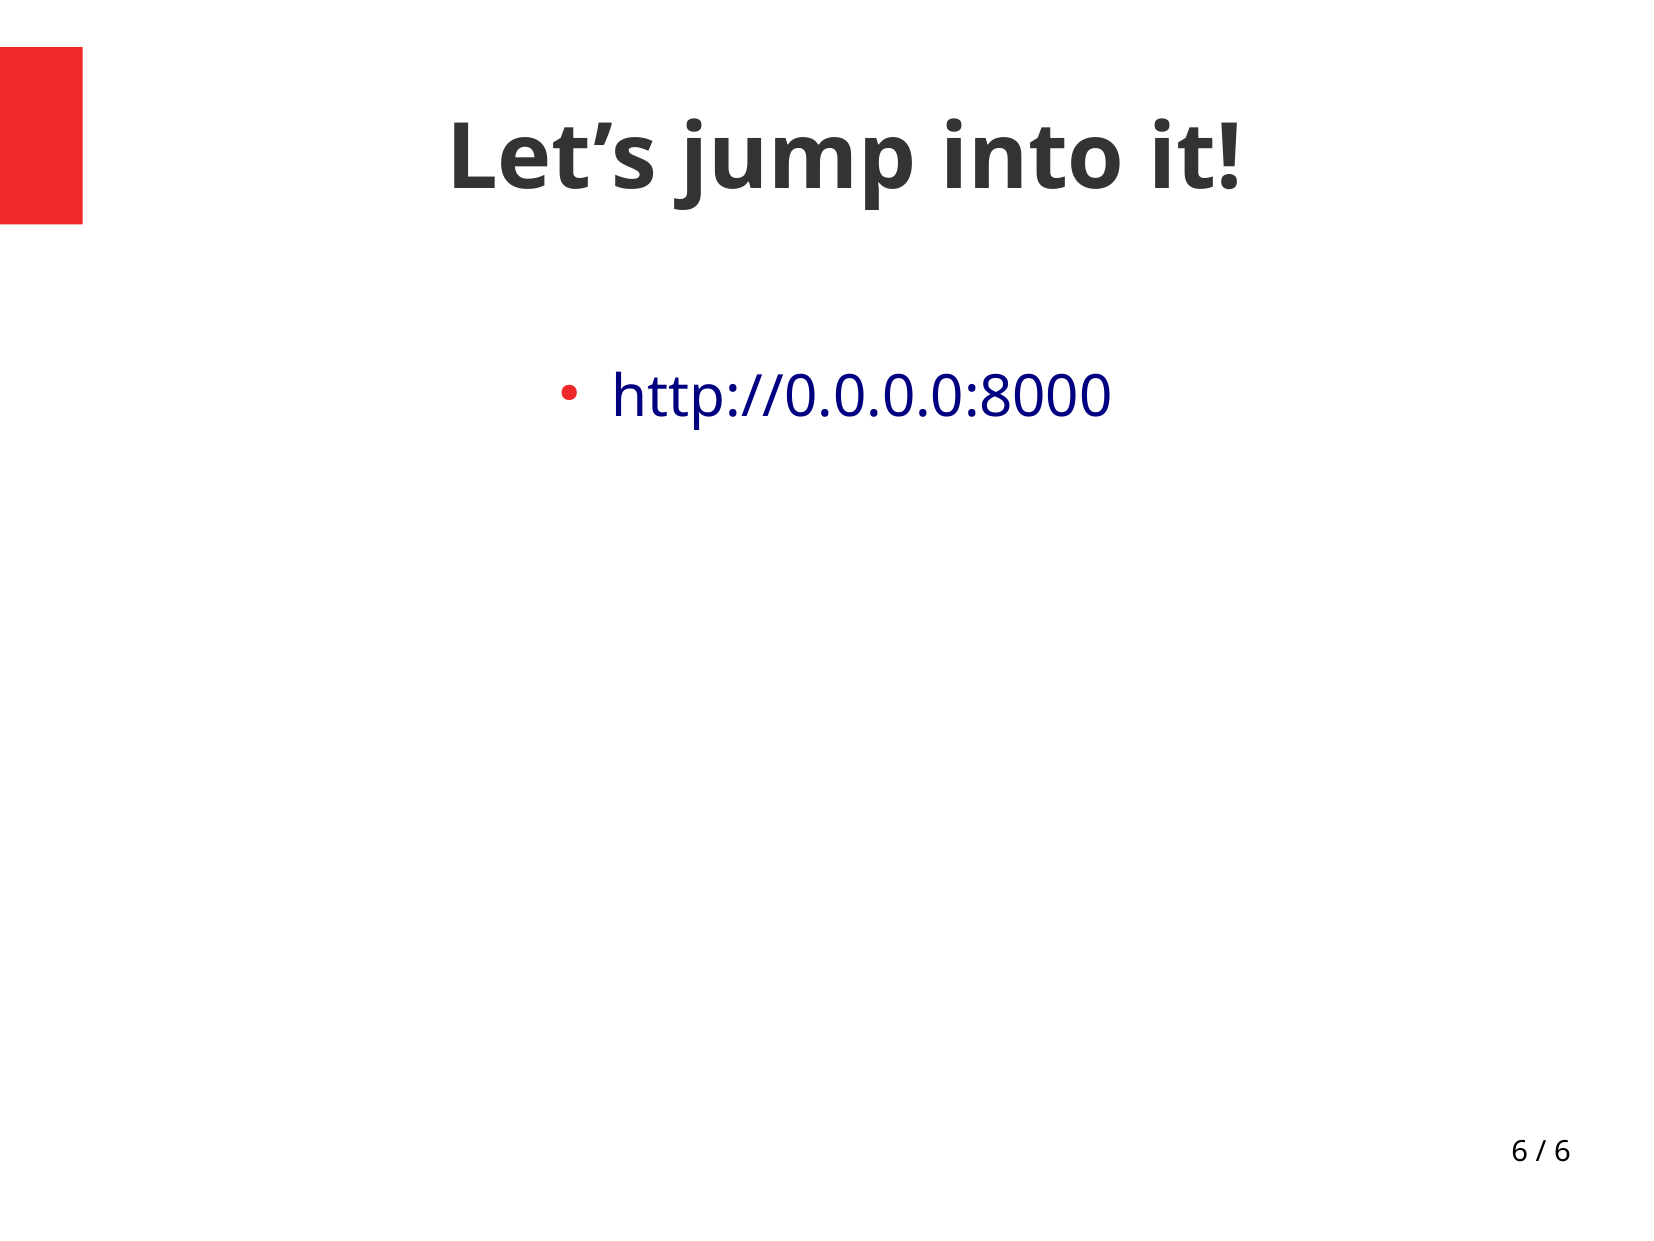

# Let’s jump into it!
http://0.0.0.0:8000
6